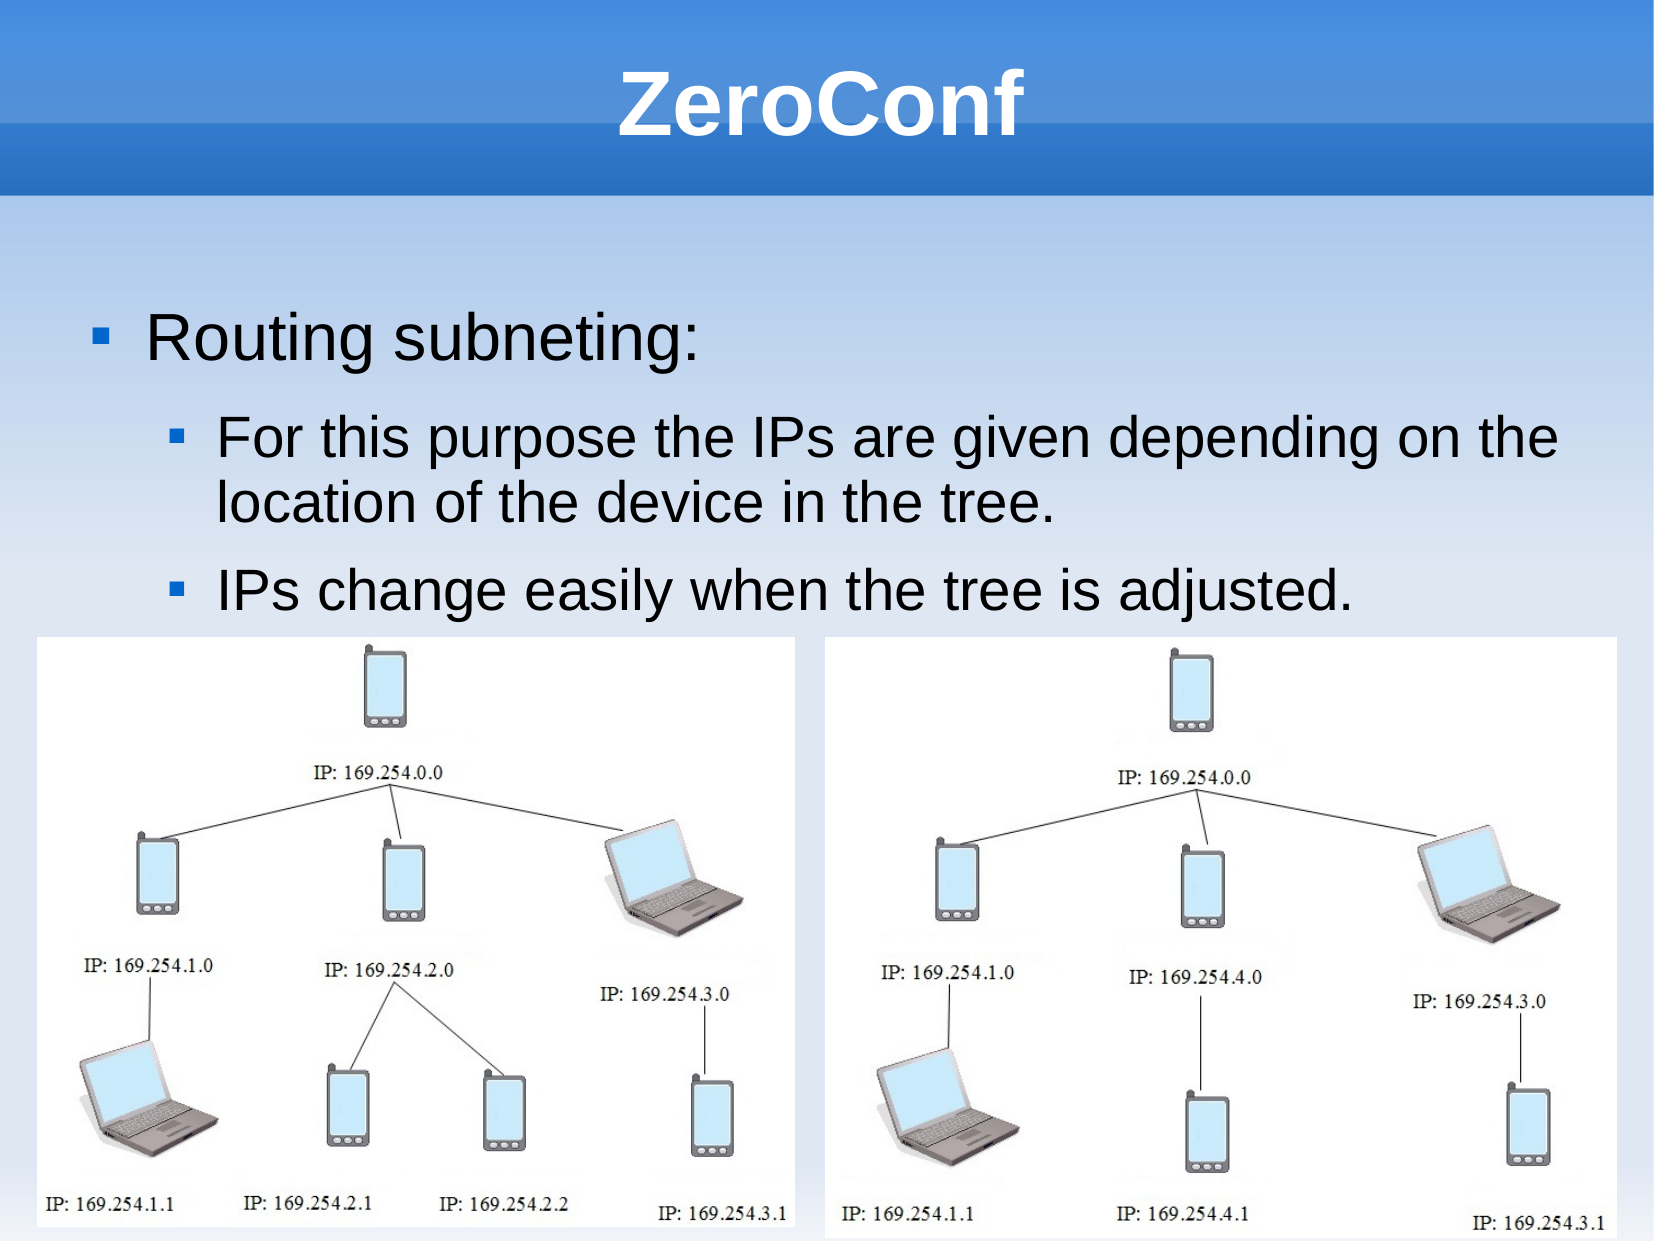

# ZeroConf
Routing subneting:
For this purpose the IPs are given depending on the location of the device in the tree.
IPs change easily when the tree is adjusted.